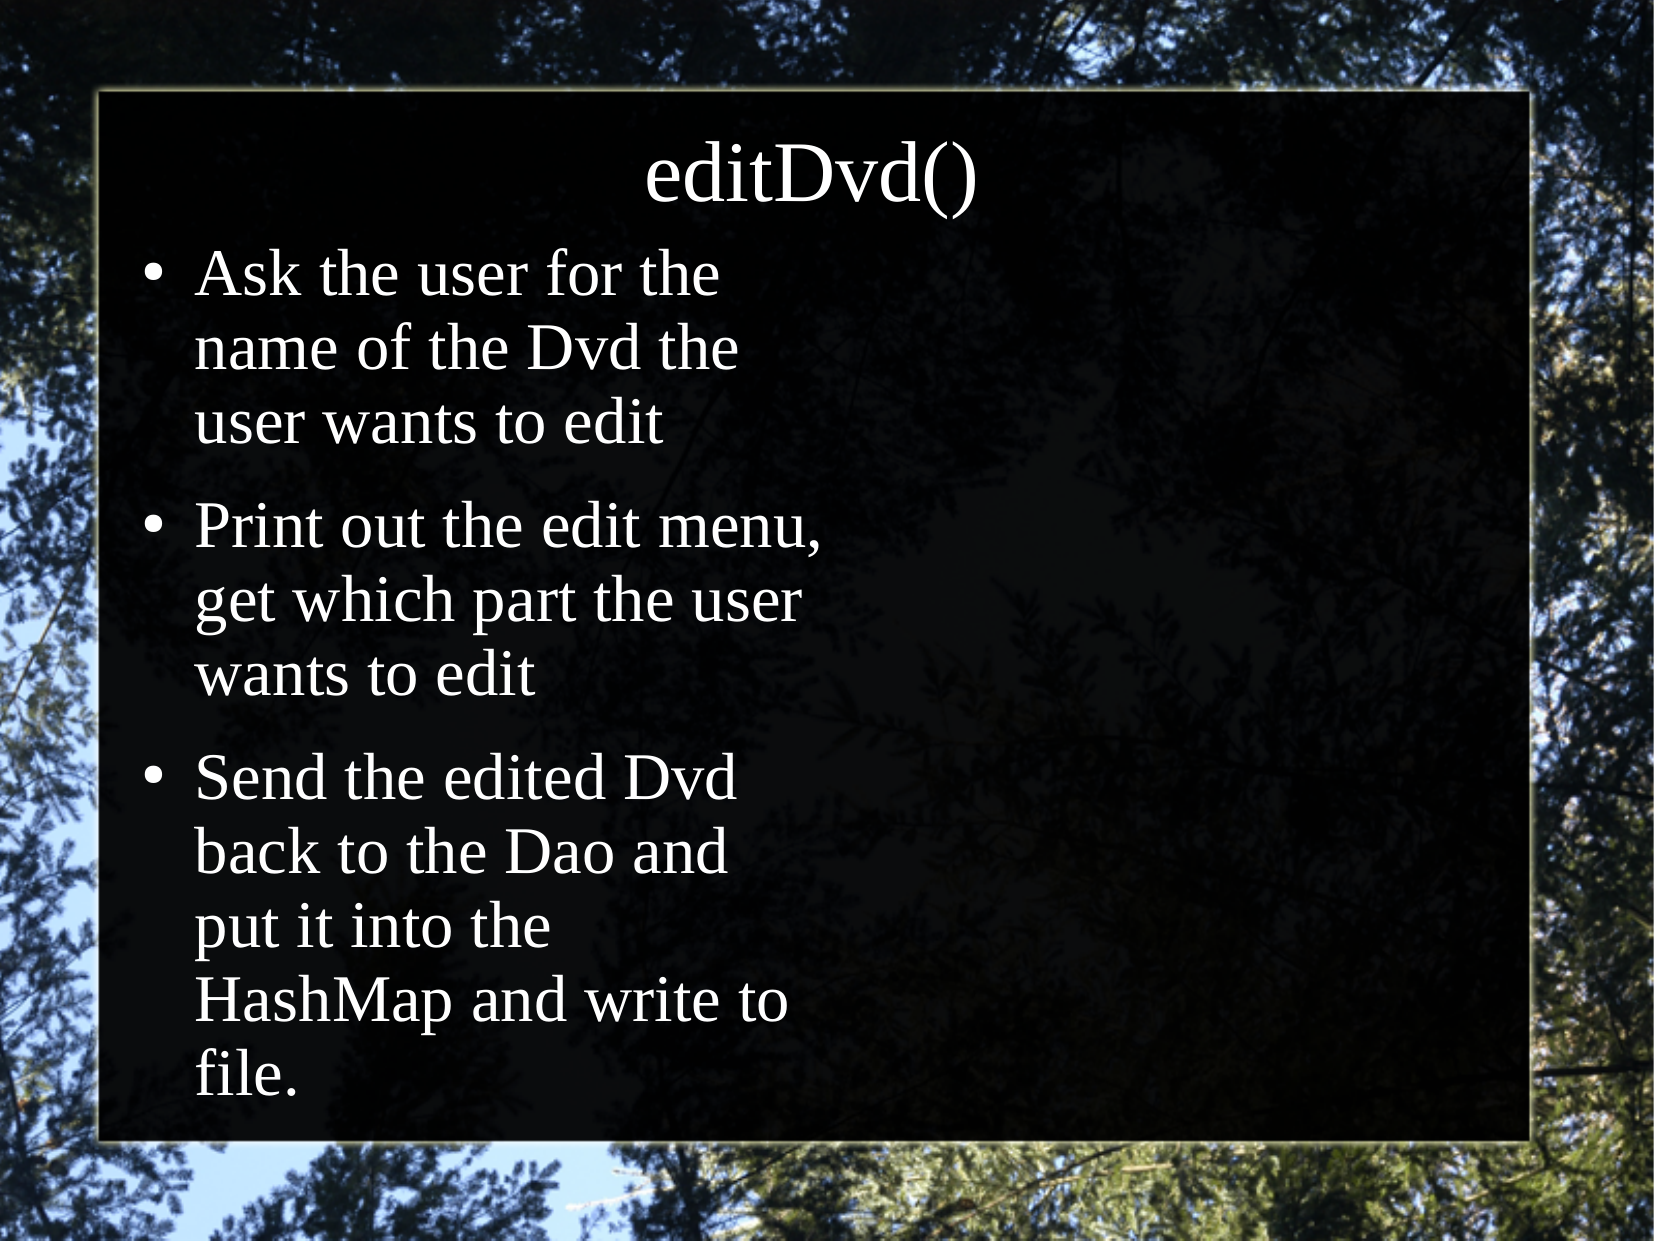

# editDvd()
Ask the user for the name of the Dvd the user wants to edit
Print out the edit menu, get which part the user wants to edit
Send the edited Dvd back to the Dao and put it into the HashMap and write to file.